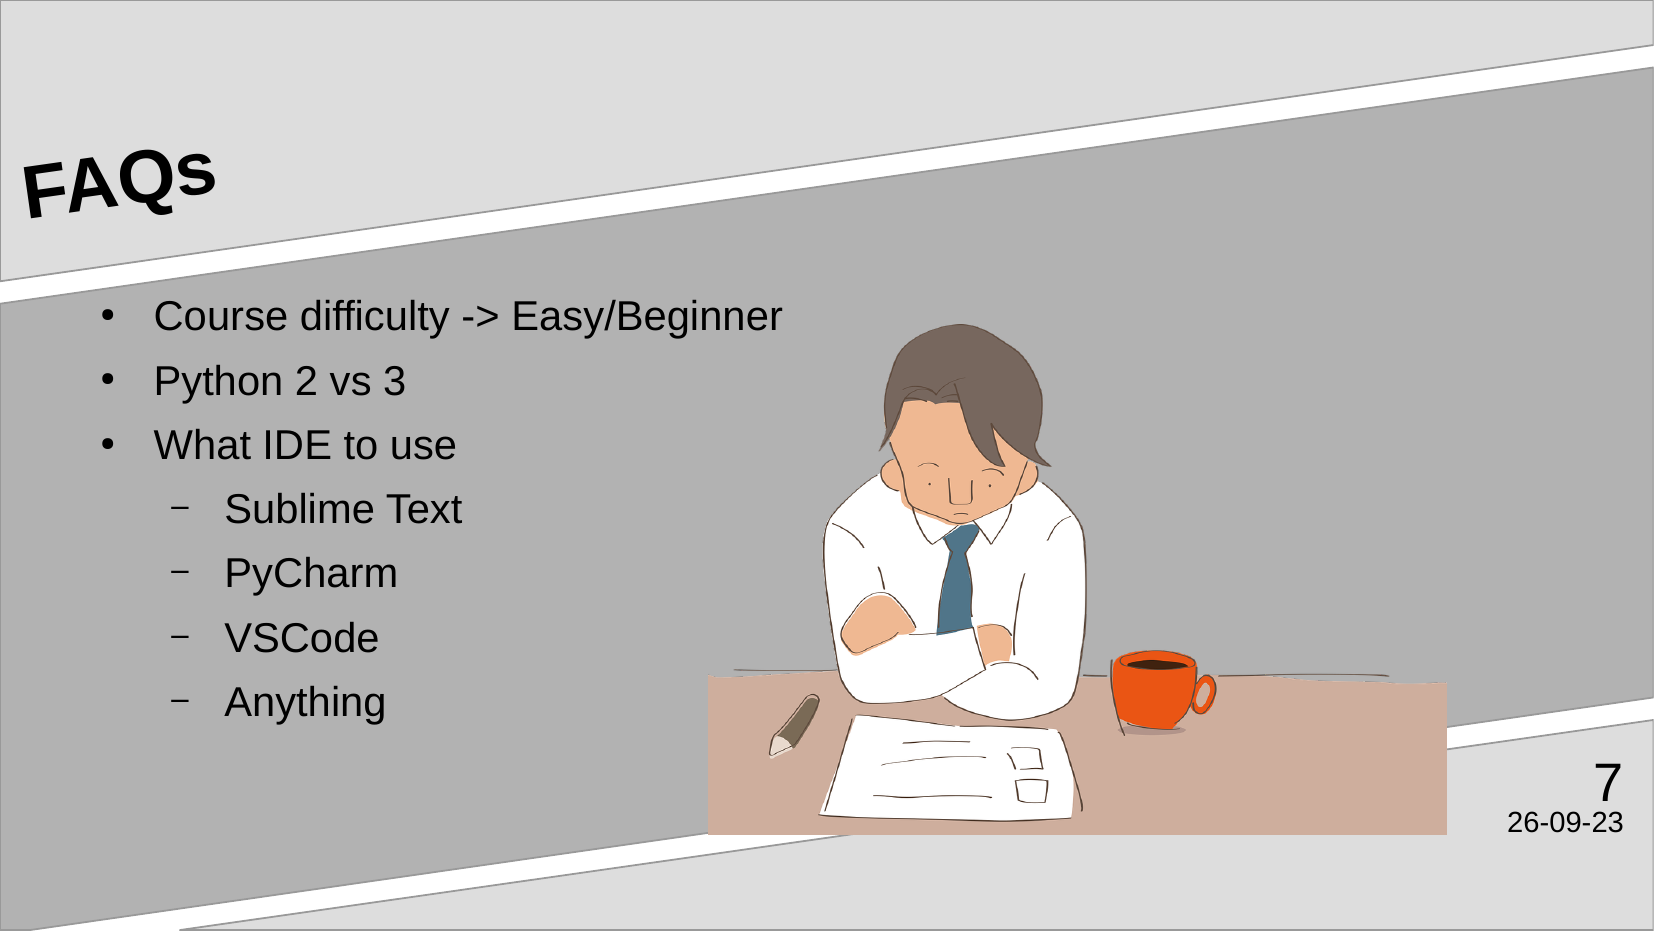

# FAQs
Course difficulty -> Easy/Beginner
Python 2 vs 3
What IDE to use
Sublime Text
PyCharm
VSCode
Anything
7